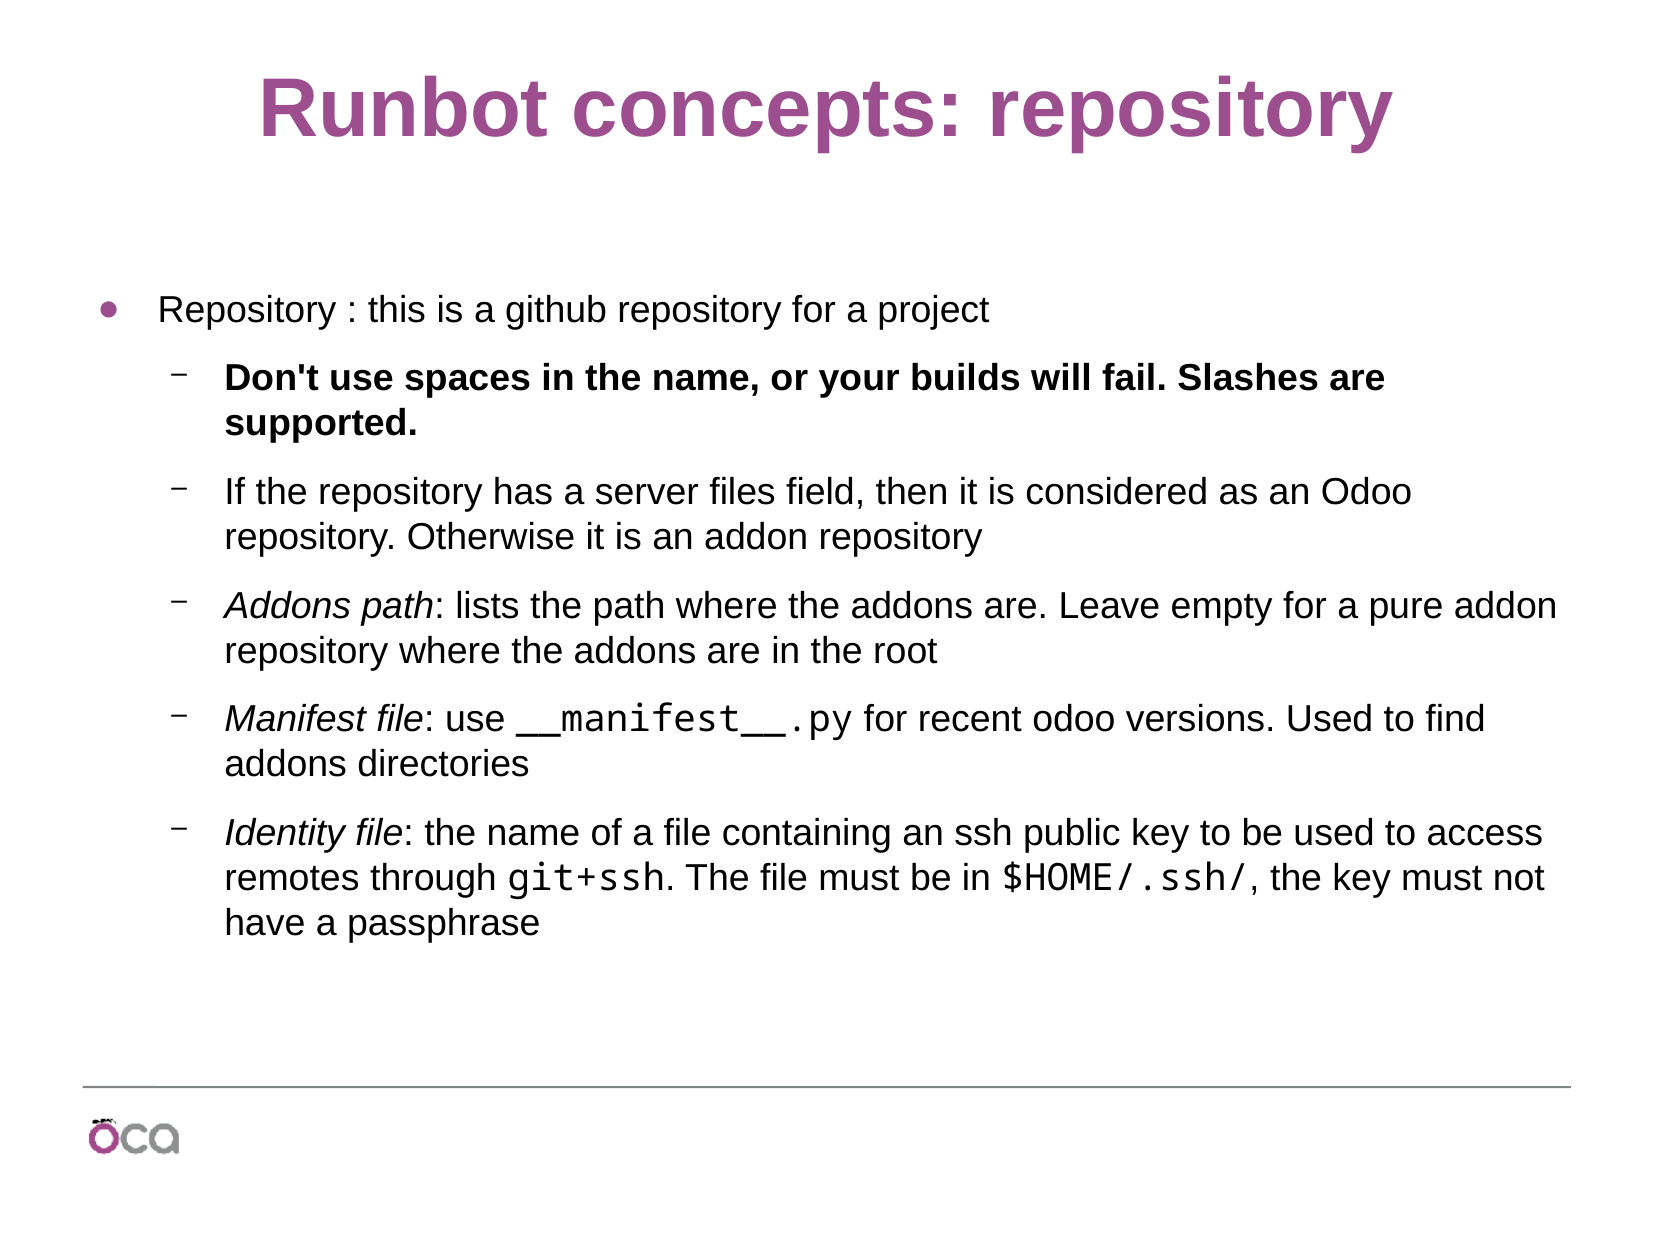

# Runbot concepts: repository
Repository : this is a github repository for a project
Don't use spaces in the name, or your builds will fail. Slashes are supported.
If the repository has a server files field, then it is considered as an Odoo repository. Otherwise it is an addon repository
Addons path: lists the path where the addons are. Leave empty for a pure addon repository where the addons are in the root
Manifest file: use __manifest__.py for recent odoo versions. Used to find addons directories
Identity file: the name of a file containing an ssh public key to be used to access remotes through git+ssh. The file must be in $HOME/.ssh/, the key must not have a passphrase